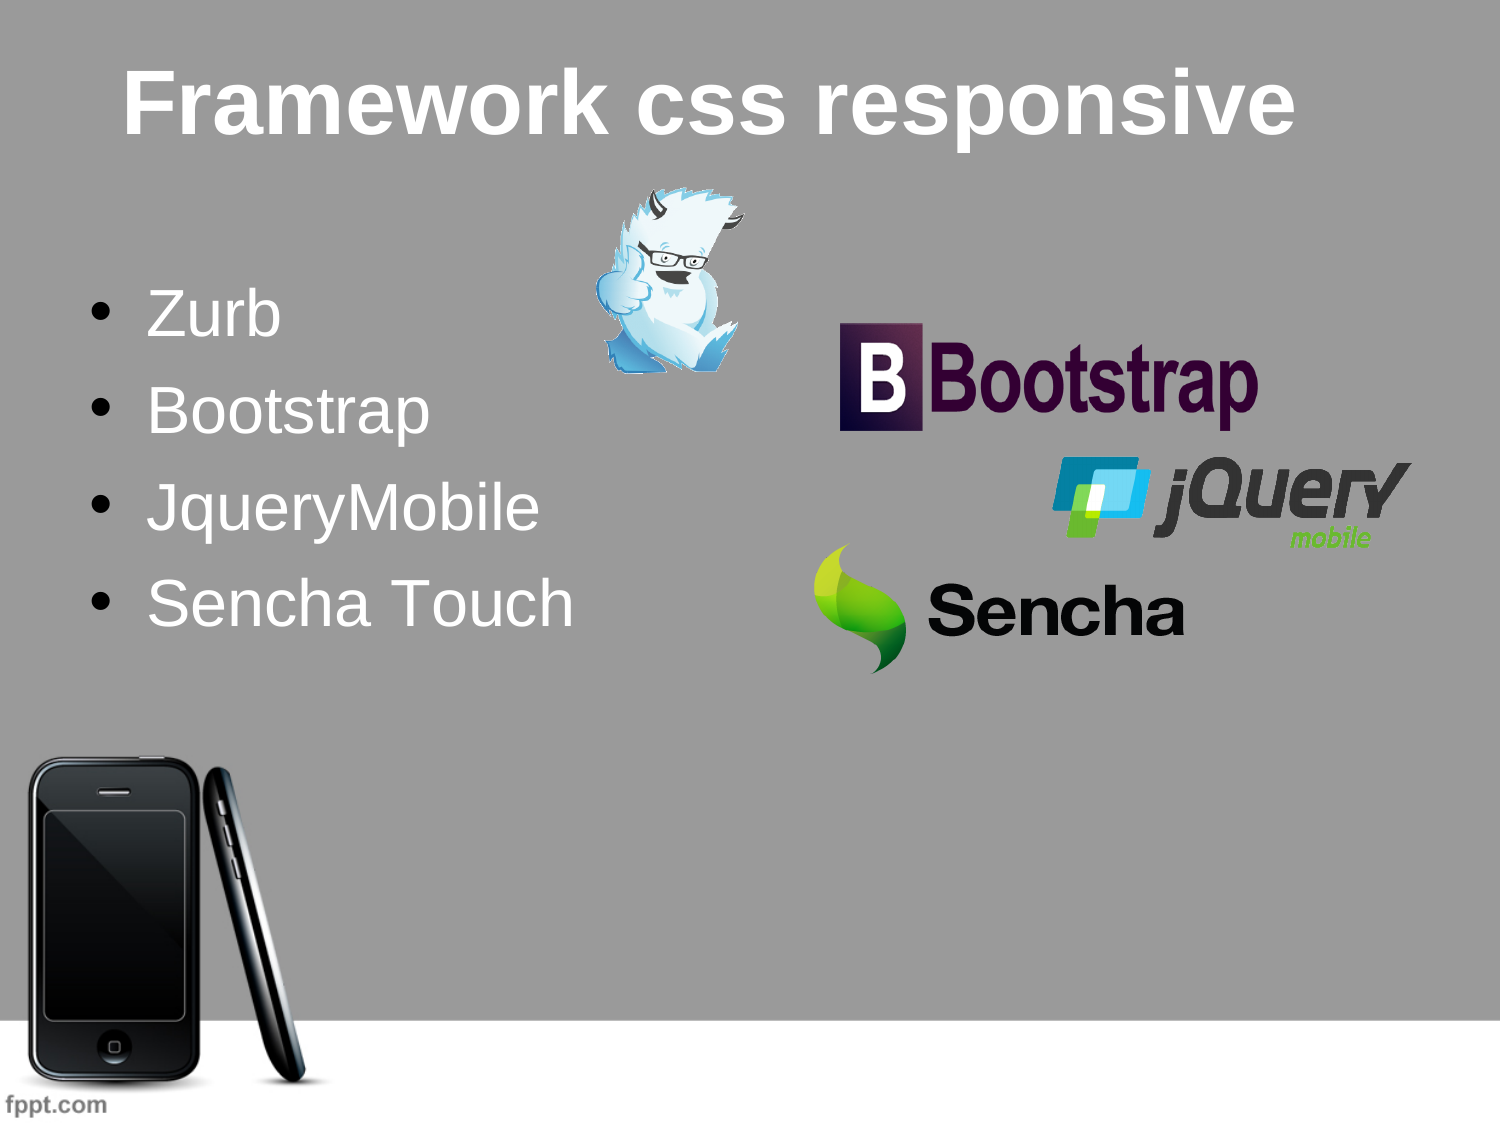

Framework css responsive
#
Zurb
Bootstrap
JqueryMobile
Sencha Touch